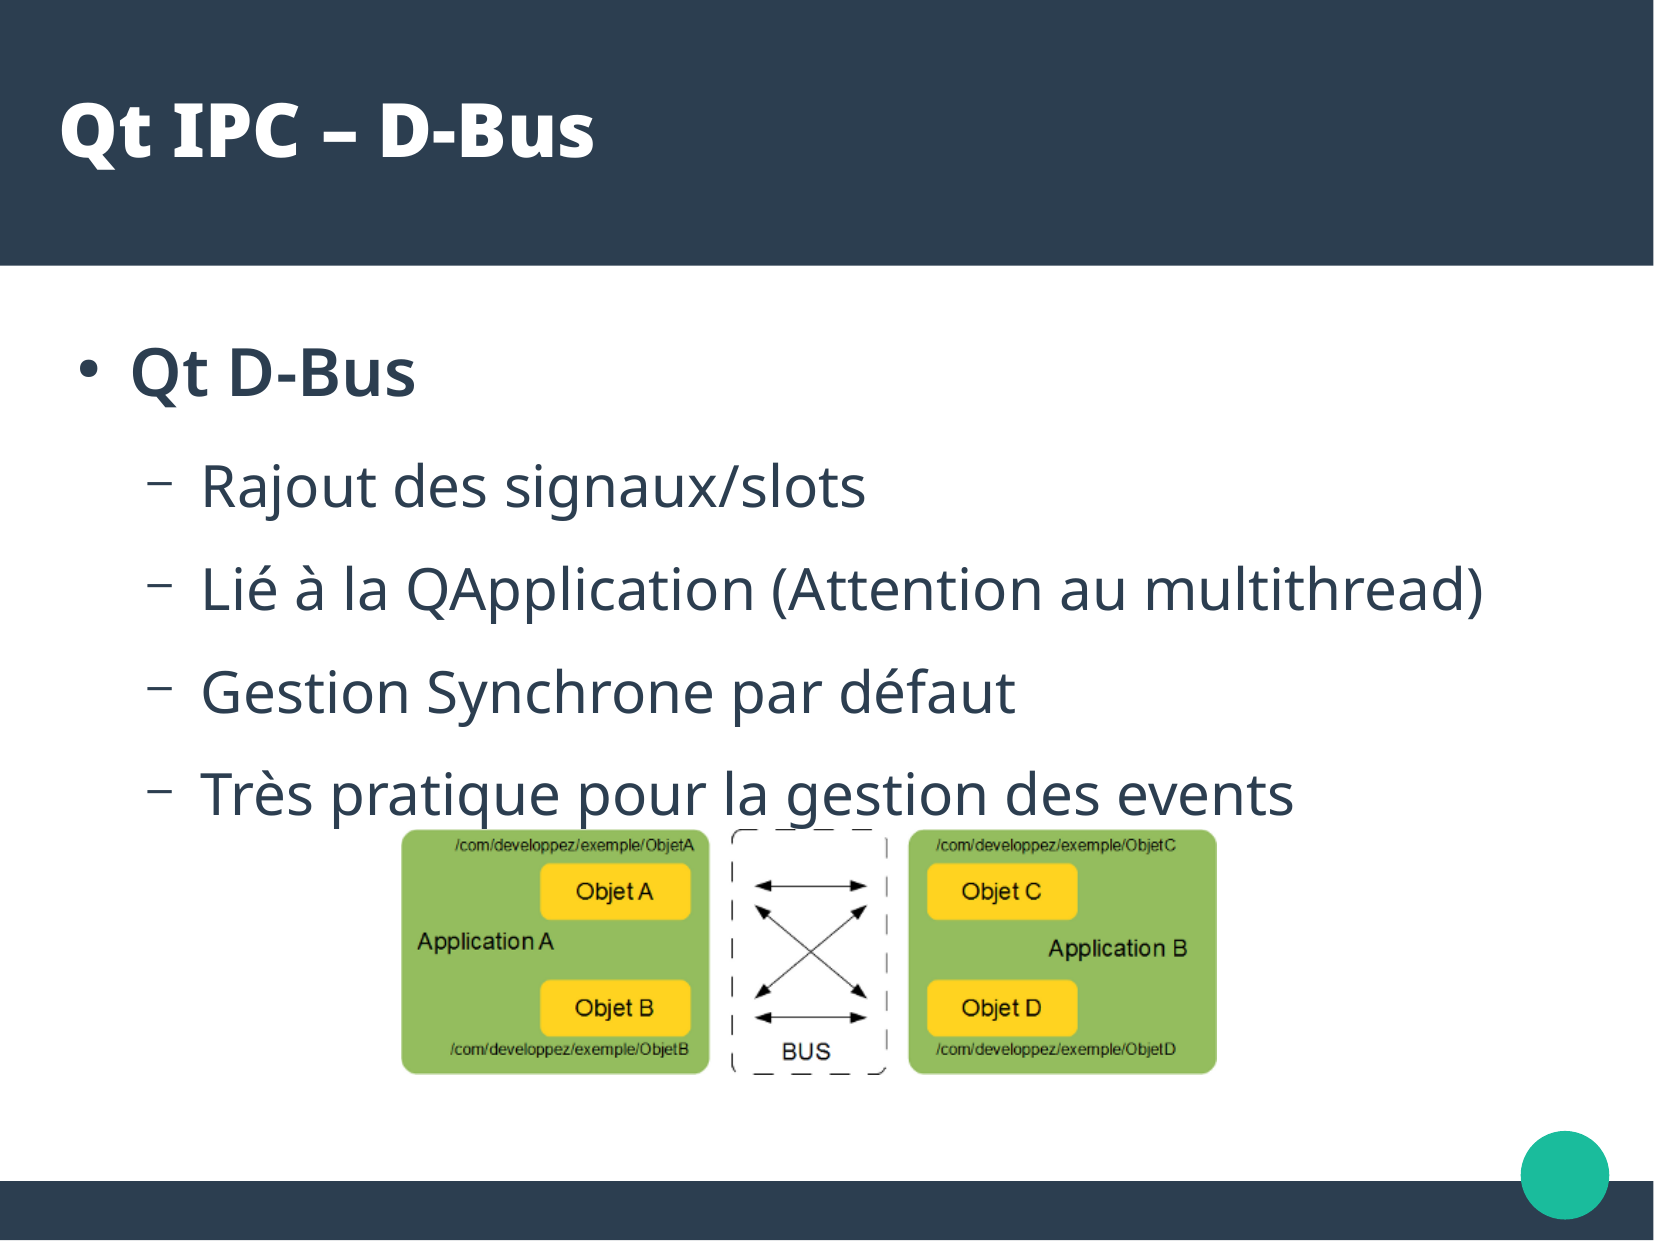

# Qt IPC – D-Bus
Qt D-Bus
Rajout des signaux/slots
Lié à la QApplication (Attention au multithread)
Gestion Synchrone par défaut
Très pratique pour la gestion des events